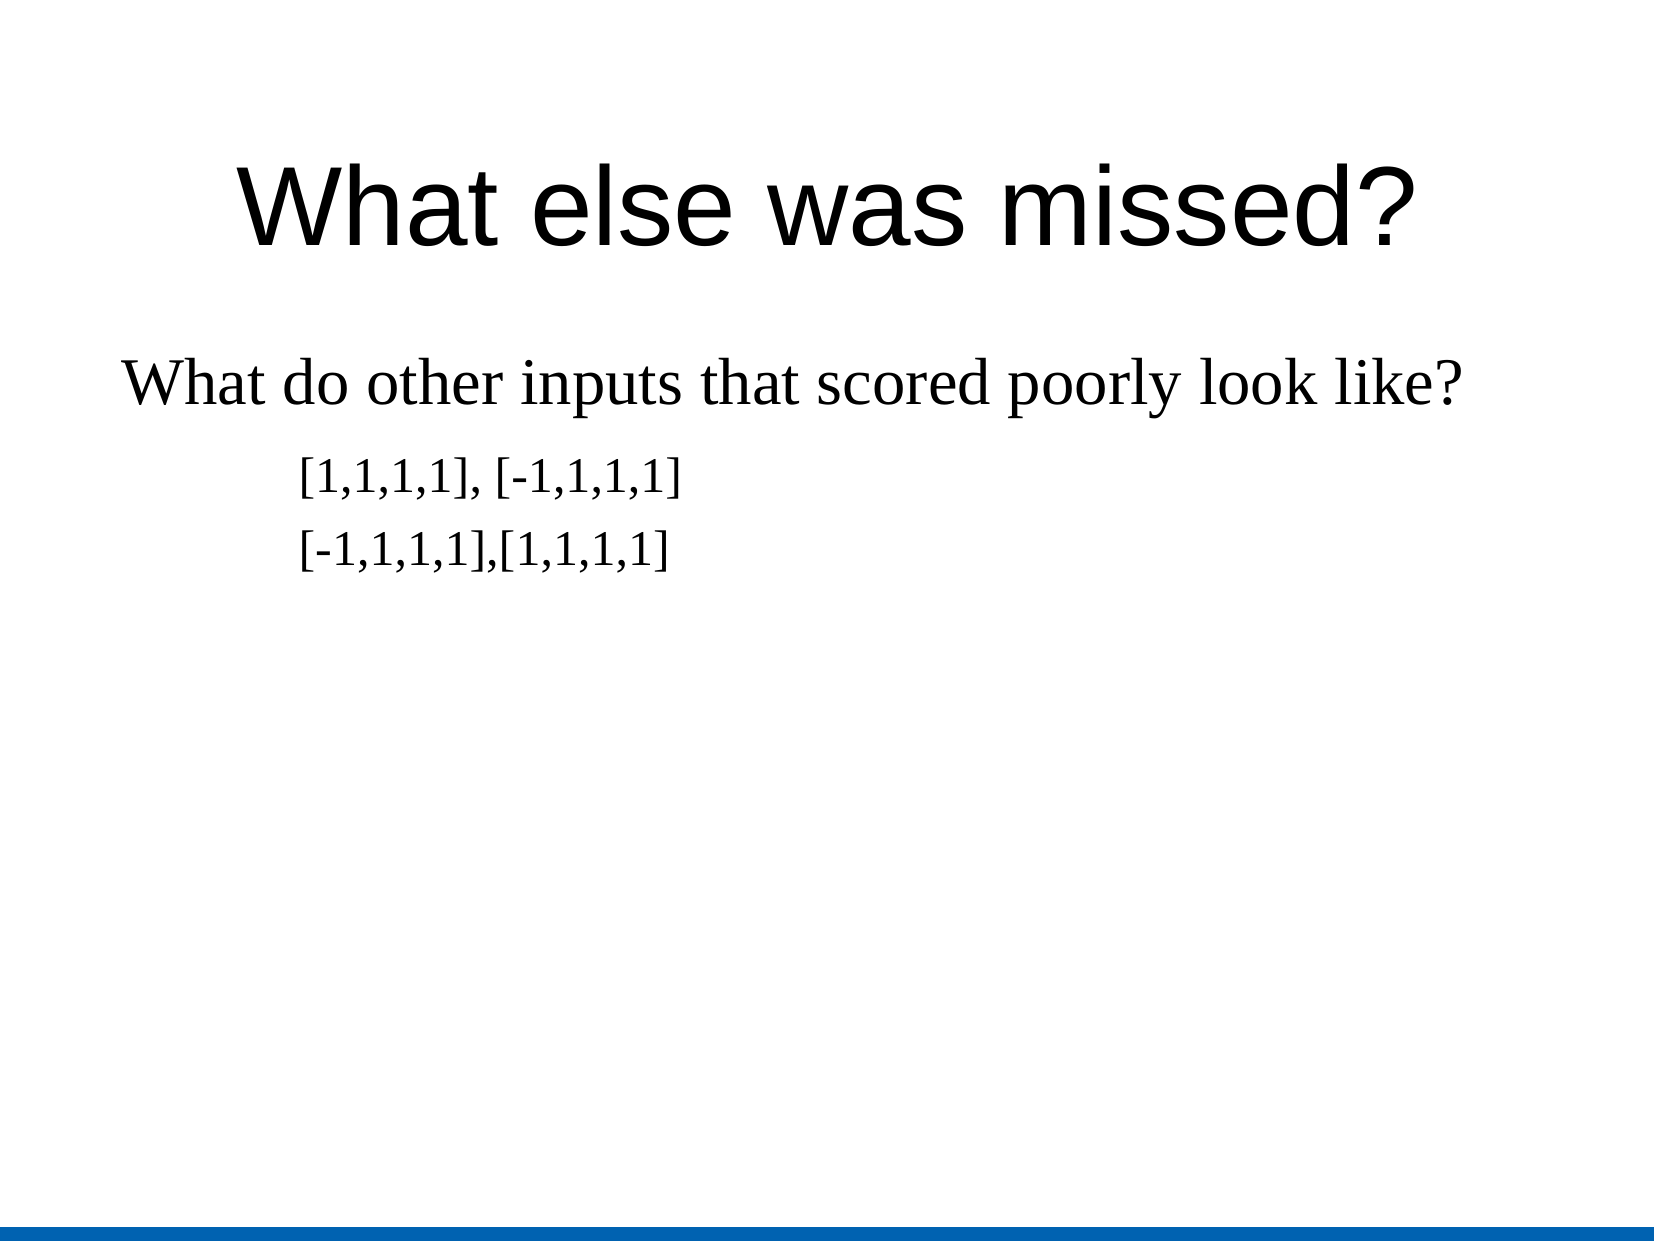

# What else was missed?
What do other inputs that scored poorly look like?
[1,1,1,1], [-1,1,1,1]
[-1,1,1,1],[1,1,1,1]